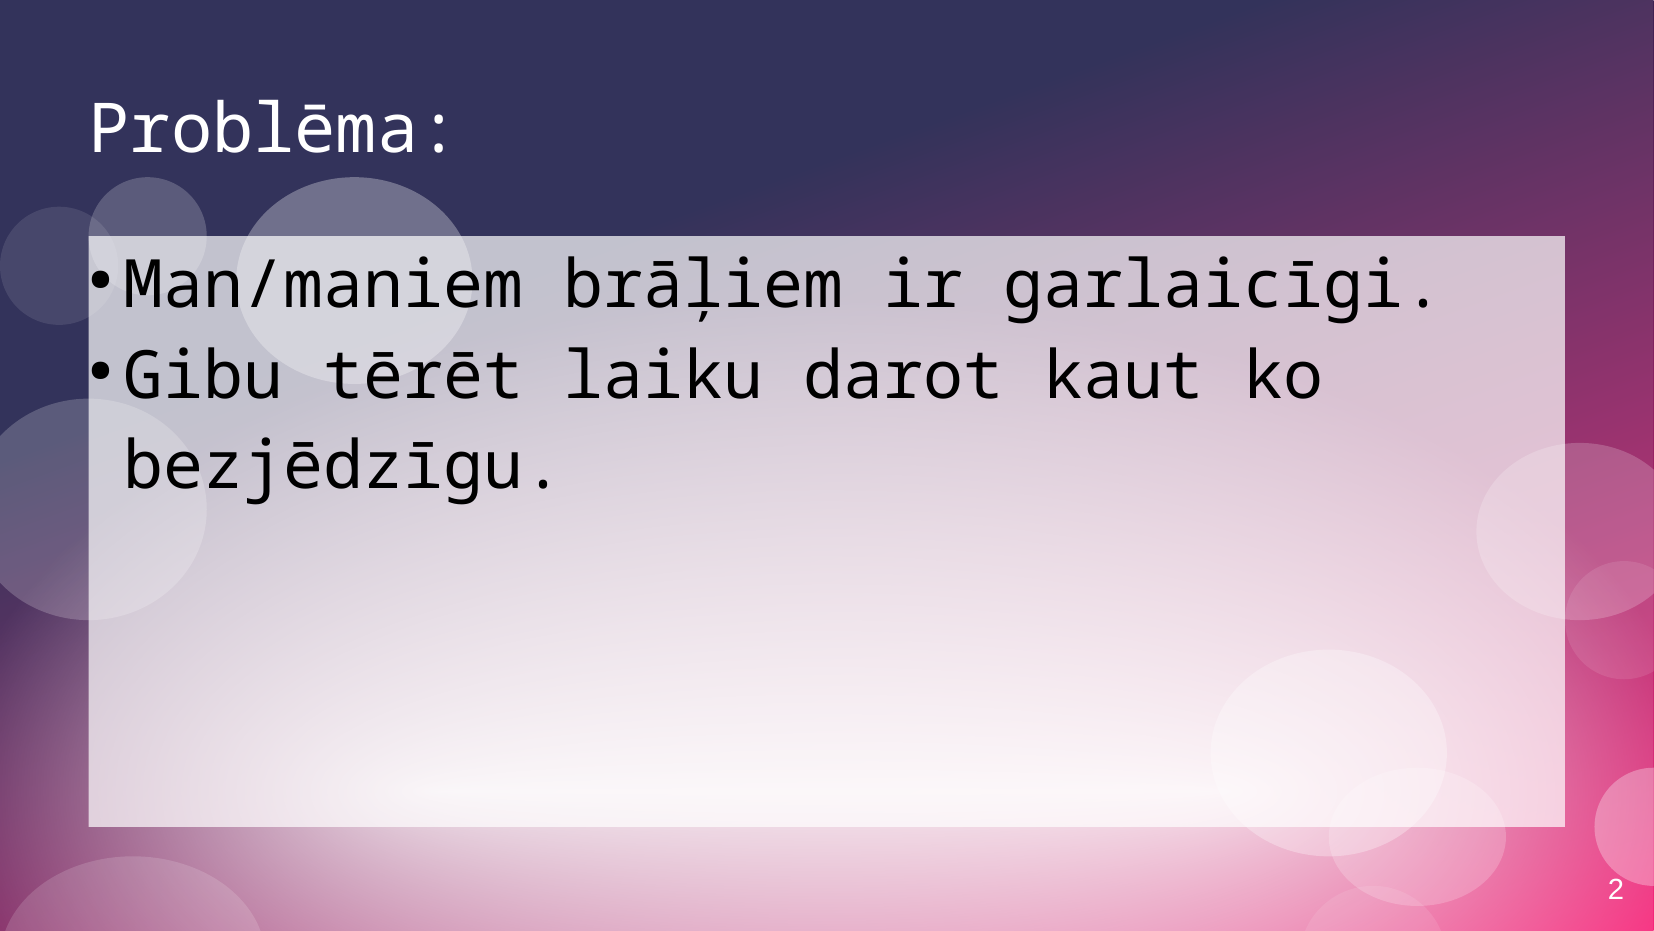

# Problēma:
Man/maniem brāļiem ir garlaicīgi.
Gibu tērēt laiku darot kaut ko bezjēdzīgu.
2